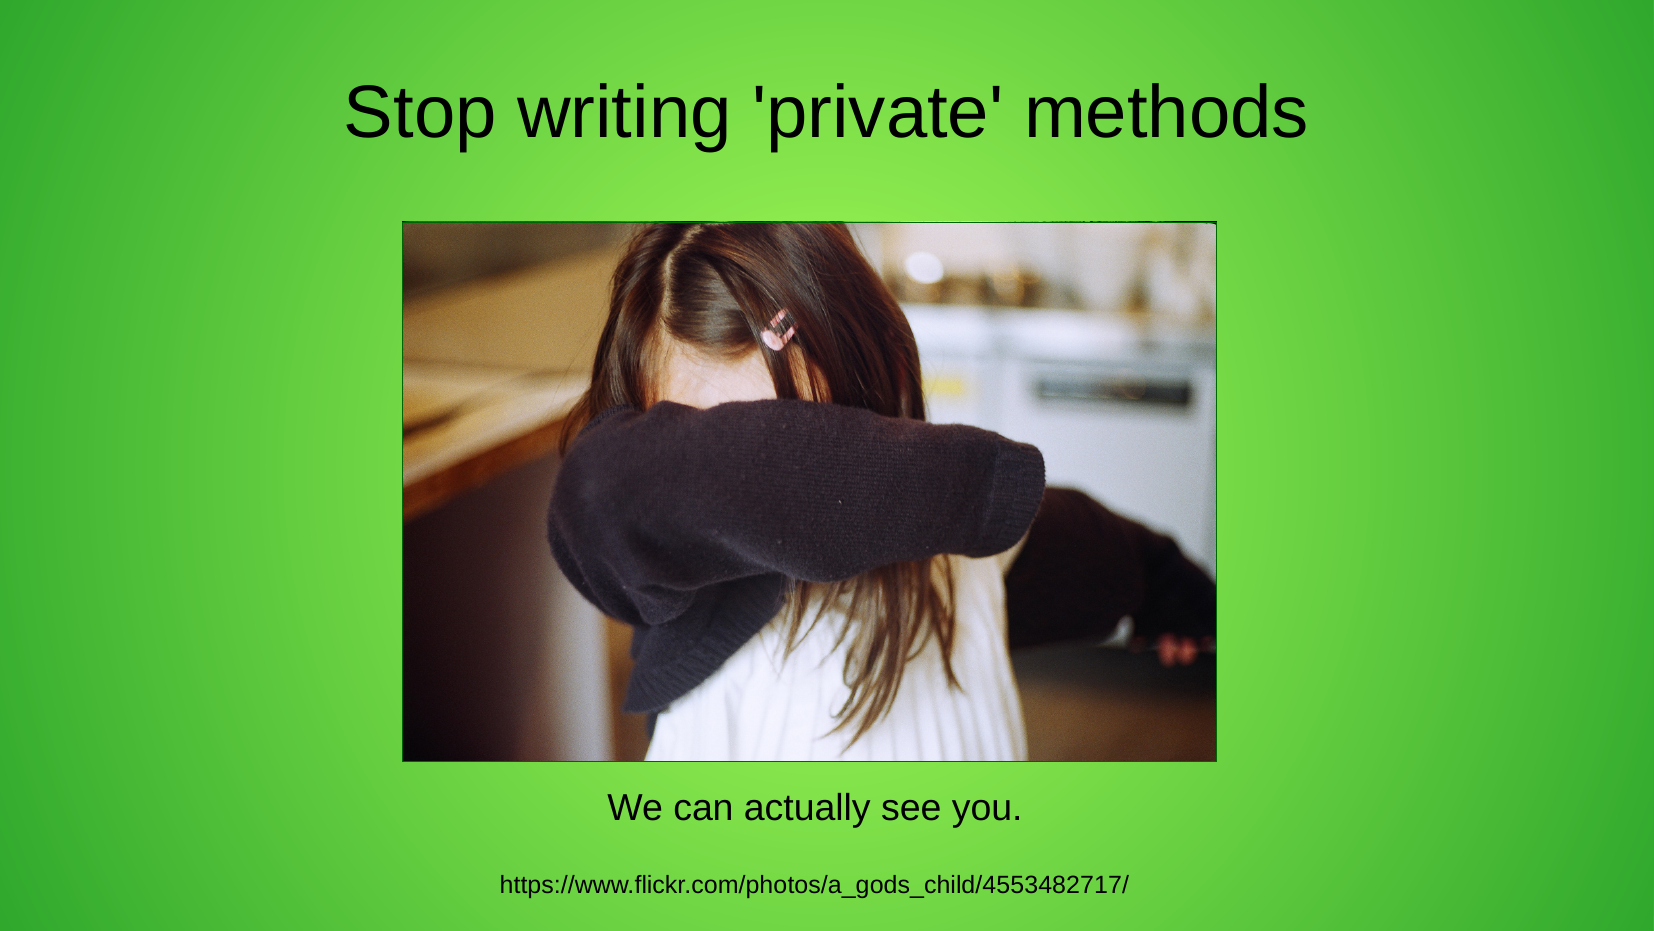

# Stop writing 'private' methods
We can actually see you.
https://www.flickr.com/photos/a_gods_child/4553482717/